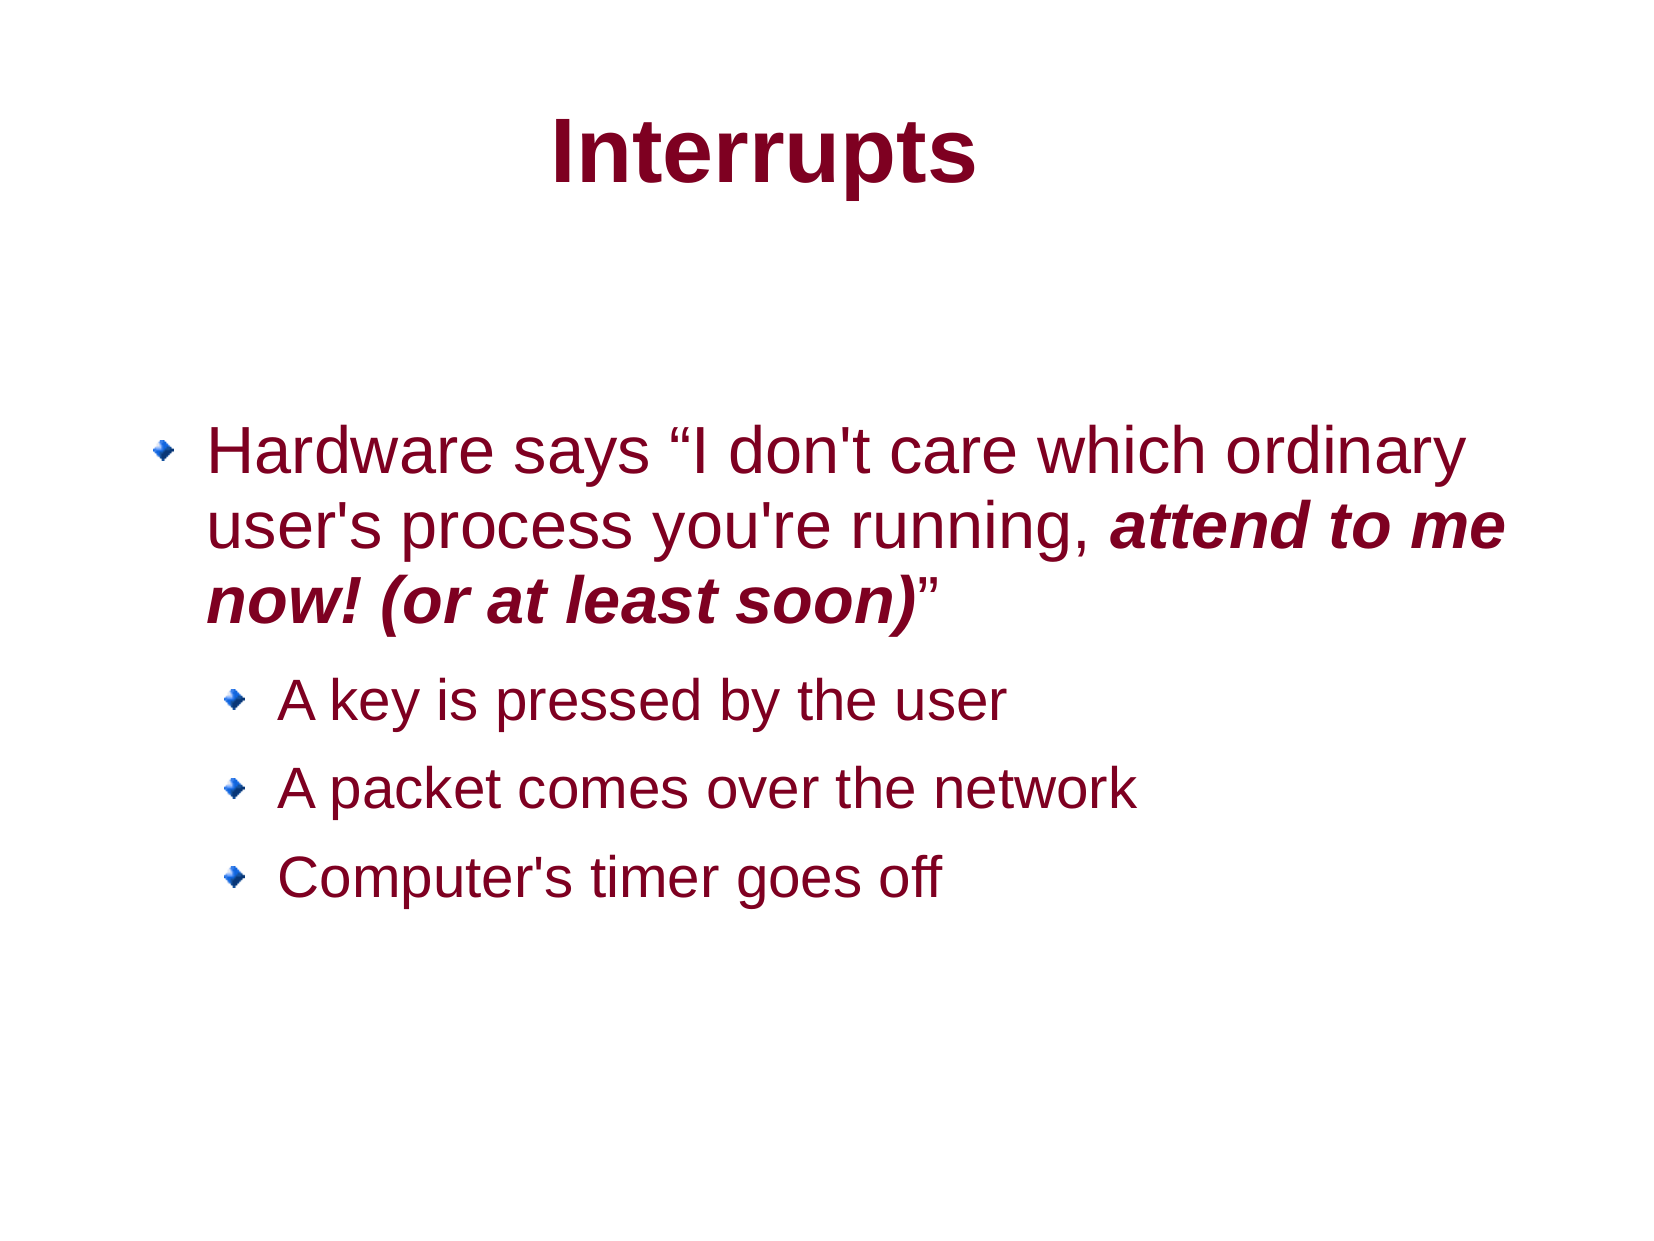

# Interrupts
Hardware says “I don't care which ordinary user's process you're running, attend to me now! (or at least soon)”
A key is pressed by the user
A packet comes over the network
Computer's timer goes off